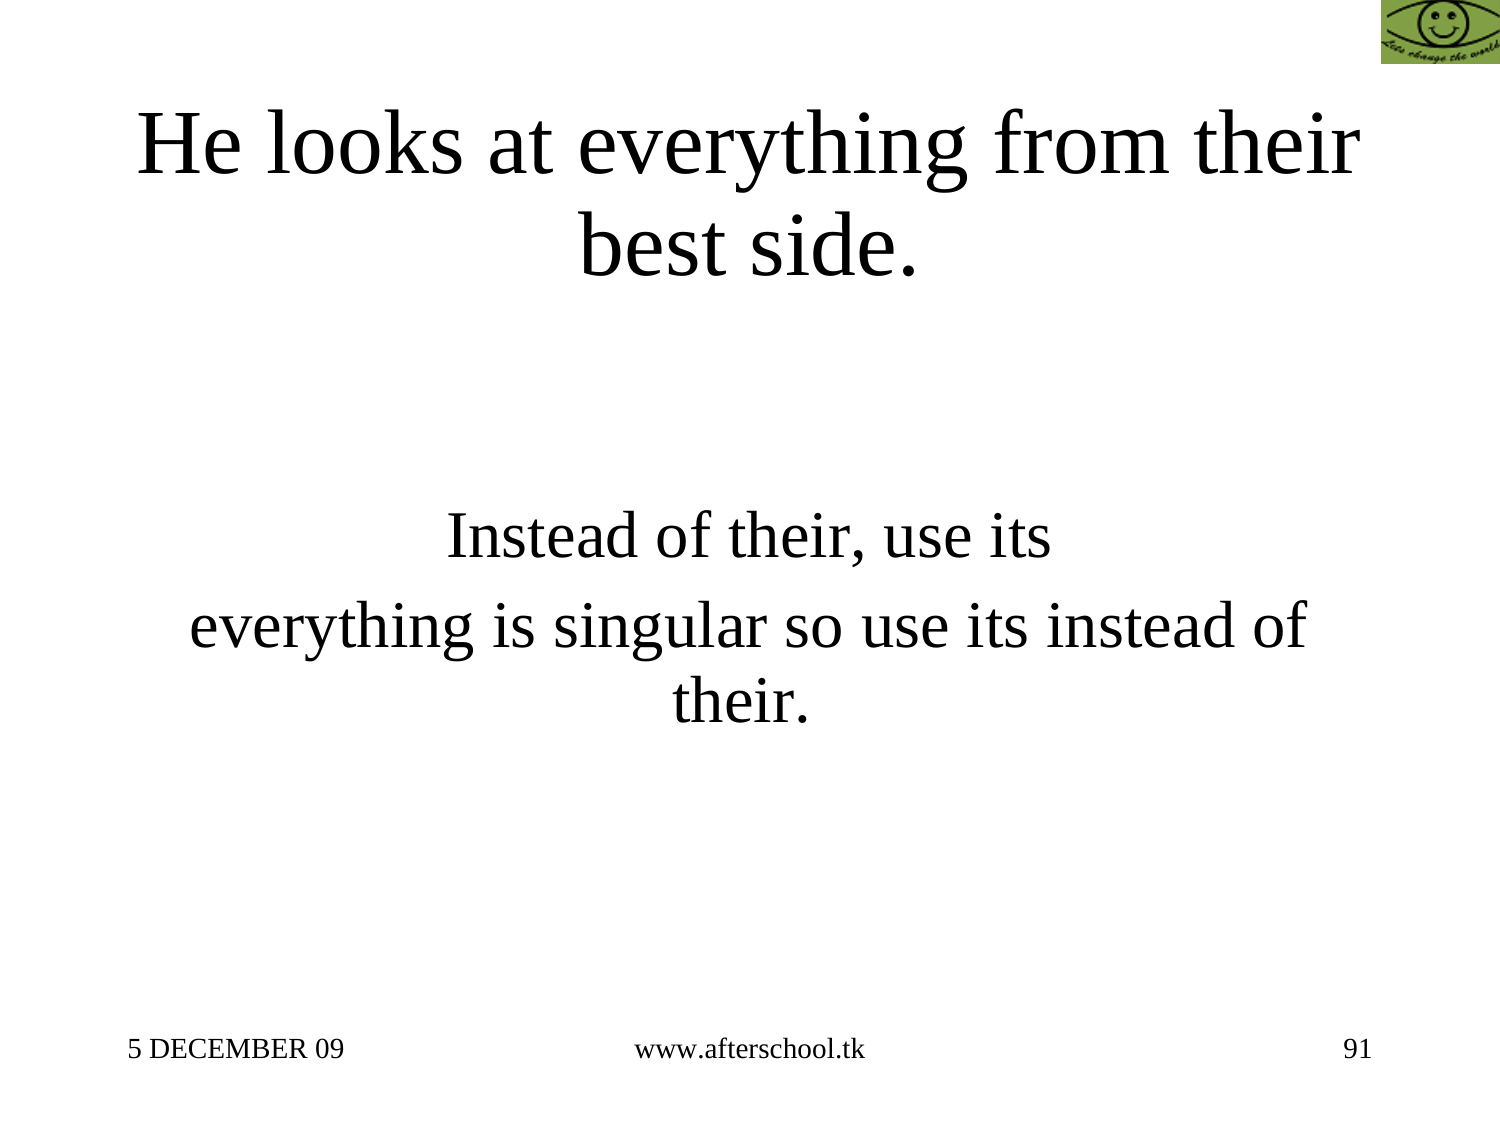

# He looks at everything from their best side.
Instead of their, use its
everything is singular so use its instead of their.
MFI Seminar Jain PG College
AFTERSCHOOOL centre for social entrepreneurship
91